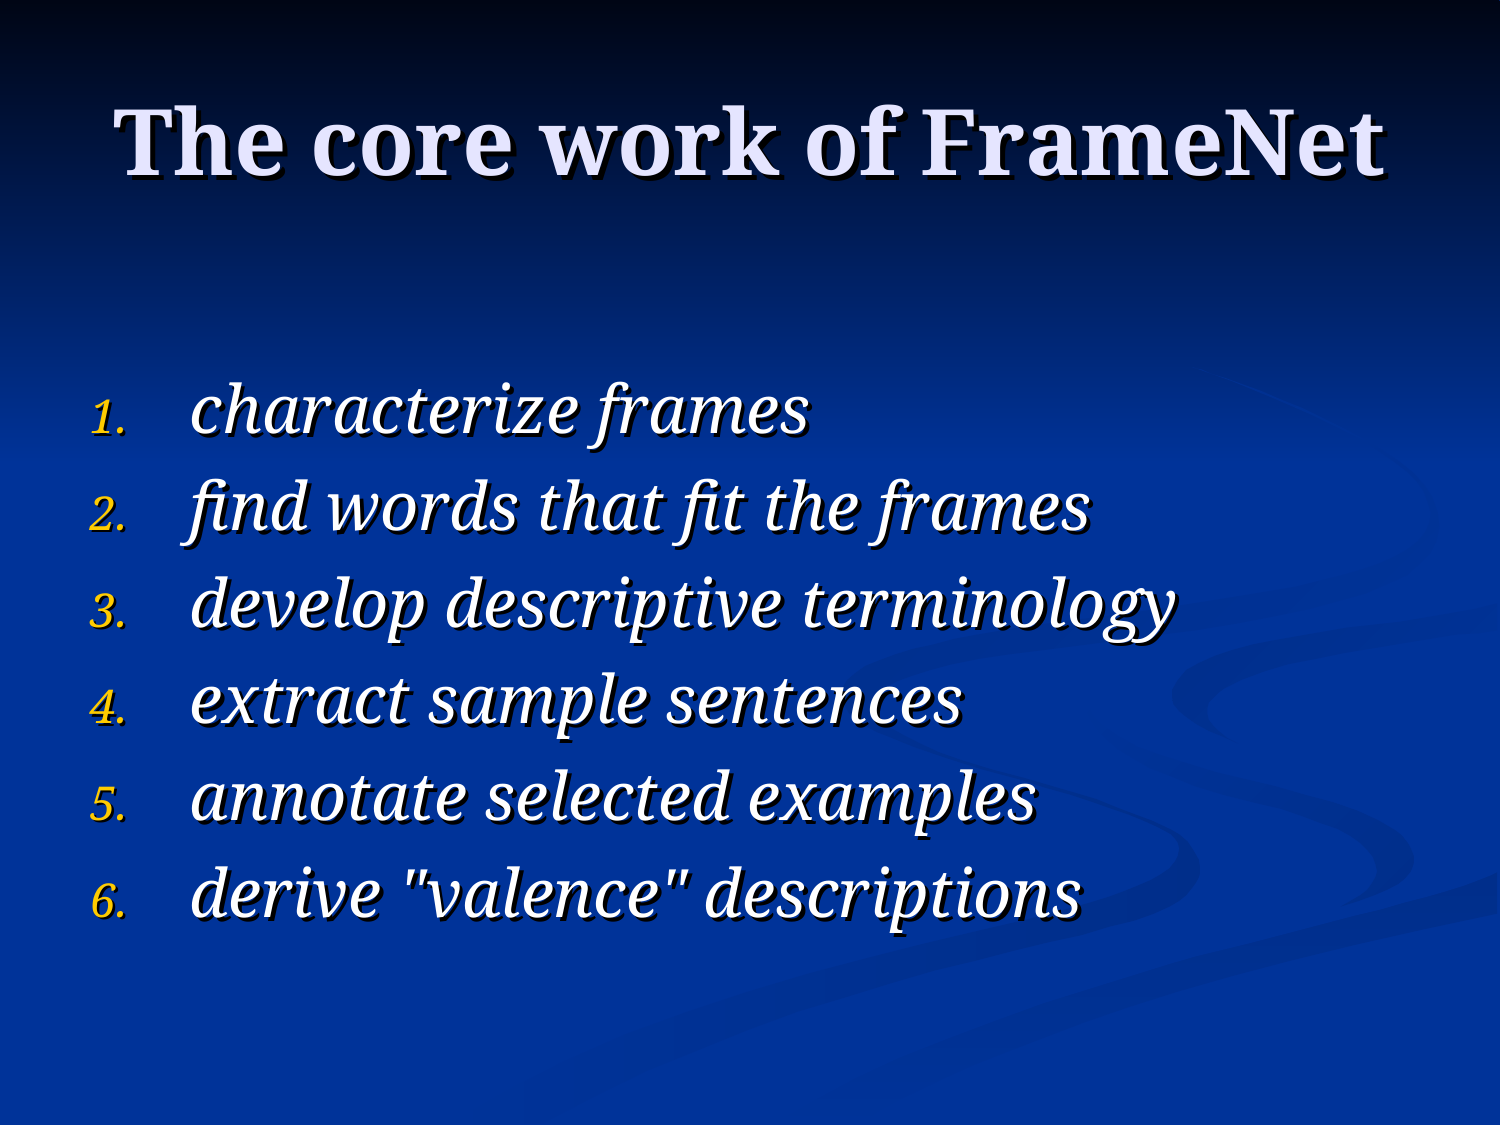

# The core work of FrameNet
characterize frames
find words that fit the frames
develop descriptive terminology
extract sample sentences
annotate selected examples
derive "valence" descriptions